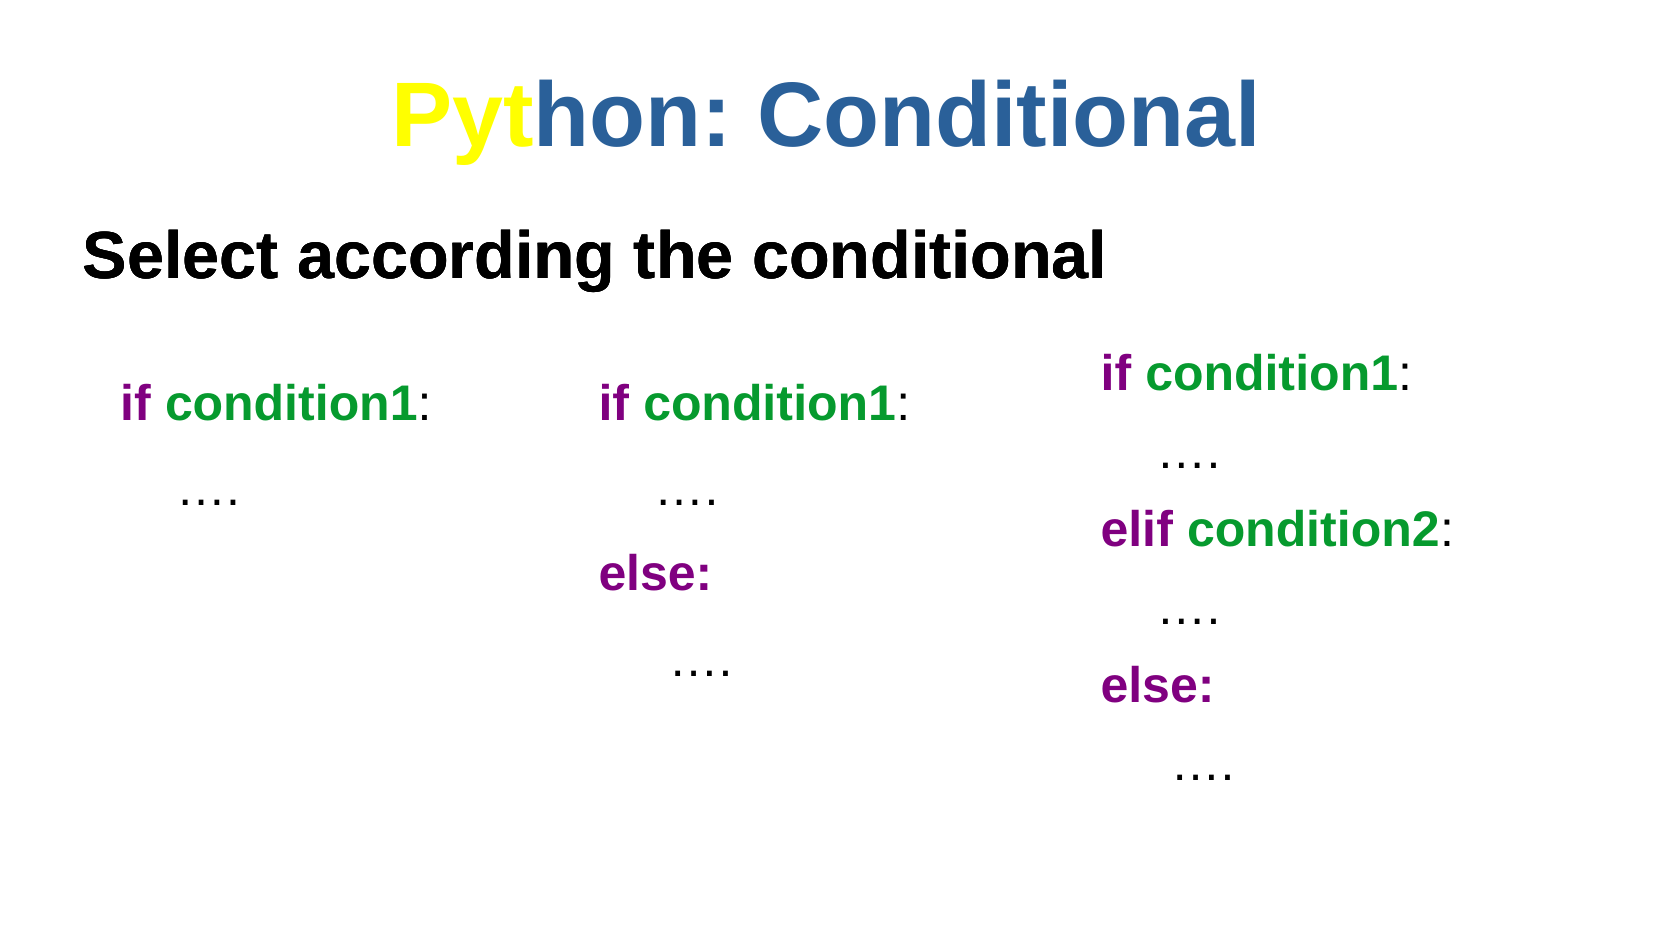

# Python: Conditional
Select according the conditional
Select according the conditional
Select according the conditional
if condition1:
 ….
elif condition2:
 ….
else:
 ….
if condition1:
 ….
if condition1:
 ….
else:
 ….